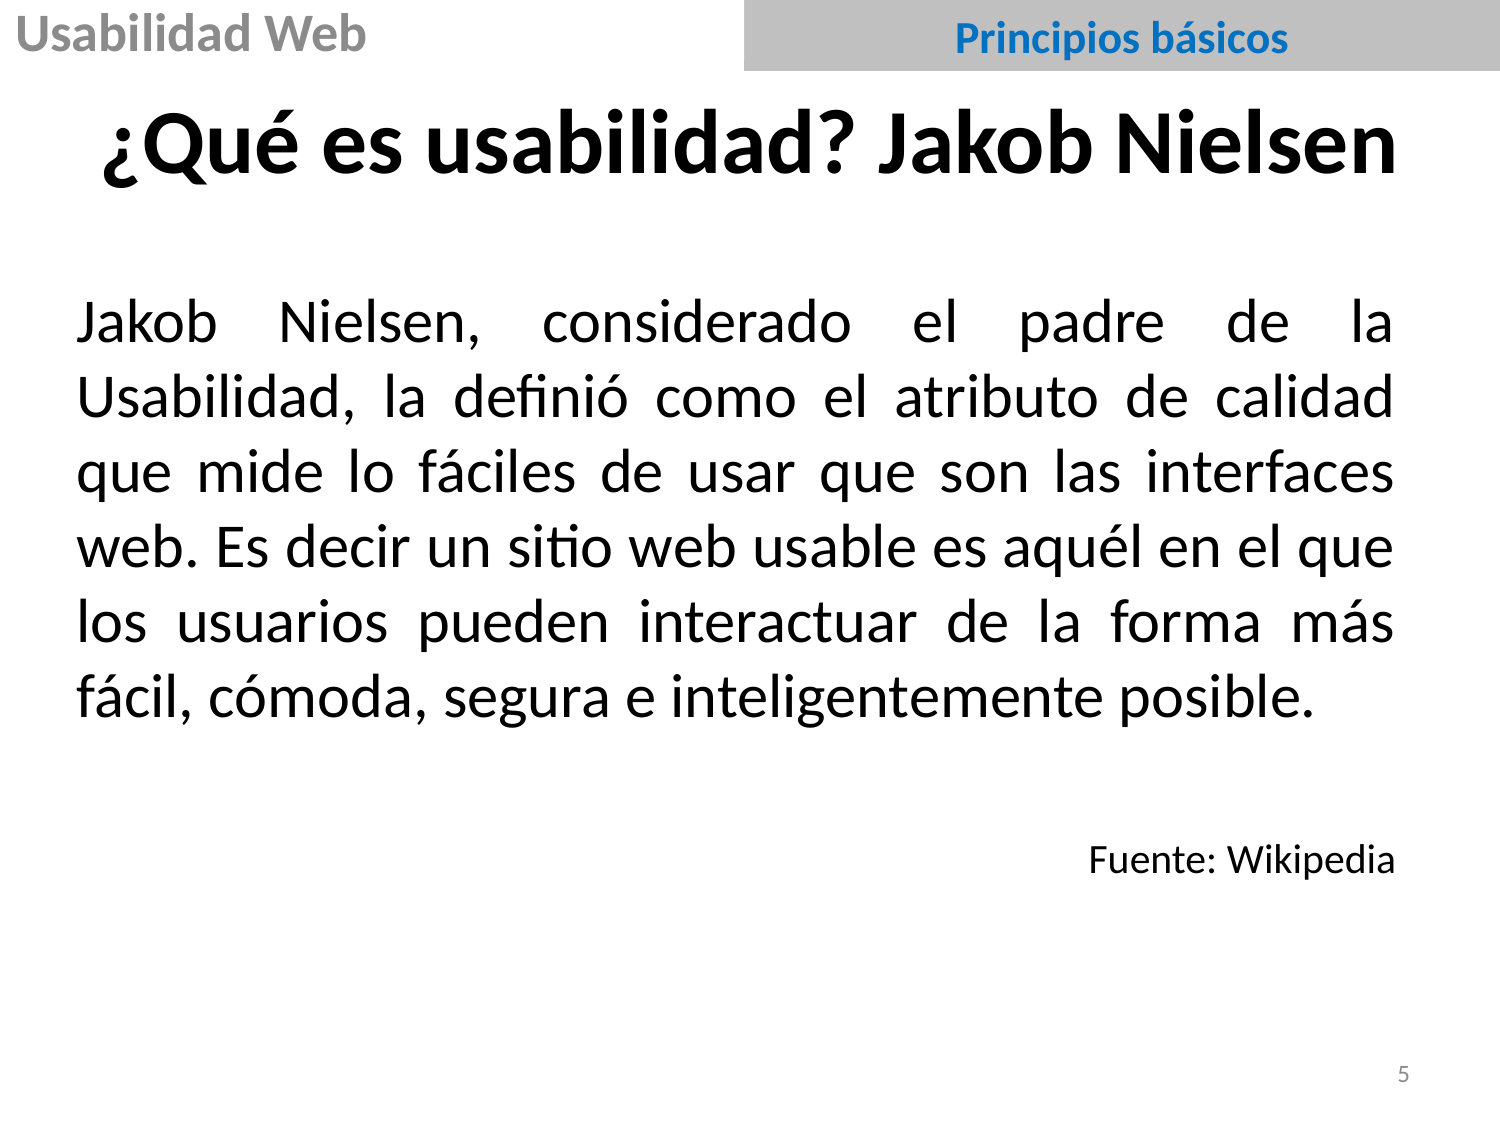

Usabilidad Web
Principios básicos
# ¿Qué es usabilidad? Jakob Nielsen
Jakob Nielsen, considerado el padre de la Usabilidad, la definió como el atributo de calidad que mide lo fáciles de usar que son las interfaces web. Es decir un sitio web usable es aquél en el que los usuarios pueden interactuar de la forma más fácil, cómoda, segura e inteligentemente posible.
Fuente: Wikipedia